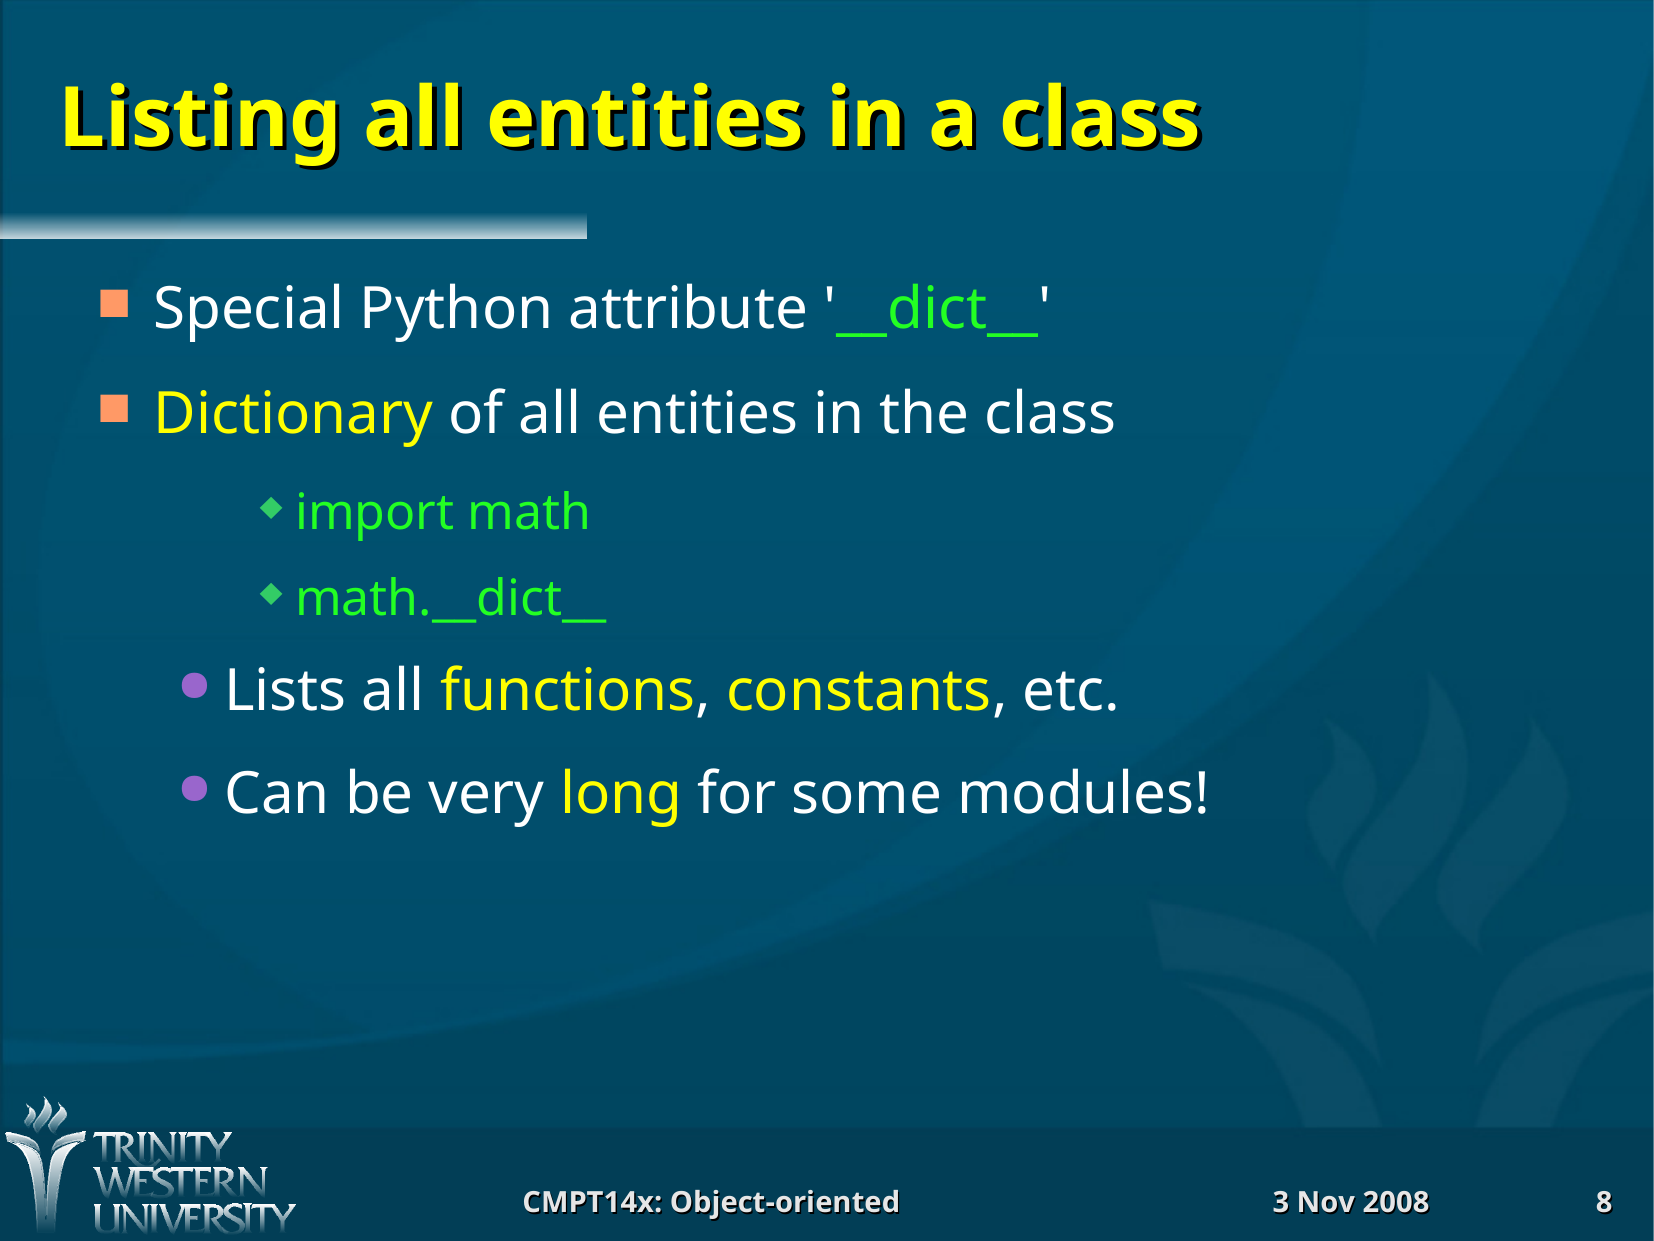

# Listing all entities in a class
Special Python attribute '__dict__'
Dictionary of all entities in the class
import math
math.__dict__
Lists all functions, constants, etc.
Can be very long for some modules!
CMPT14x: Object-oriented
3 Nov 2008
8